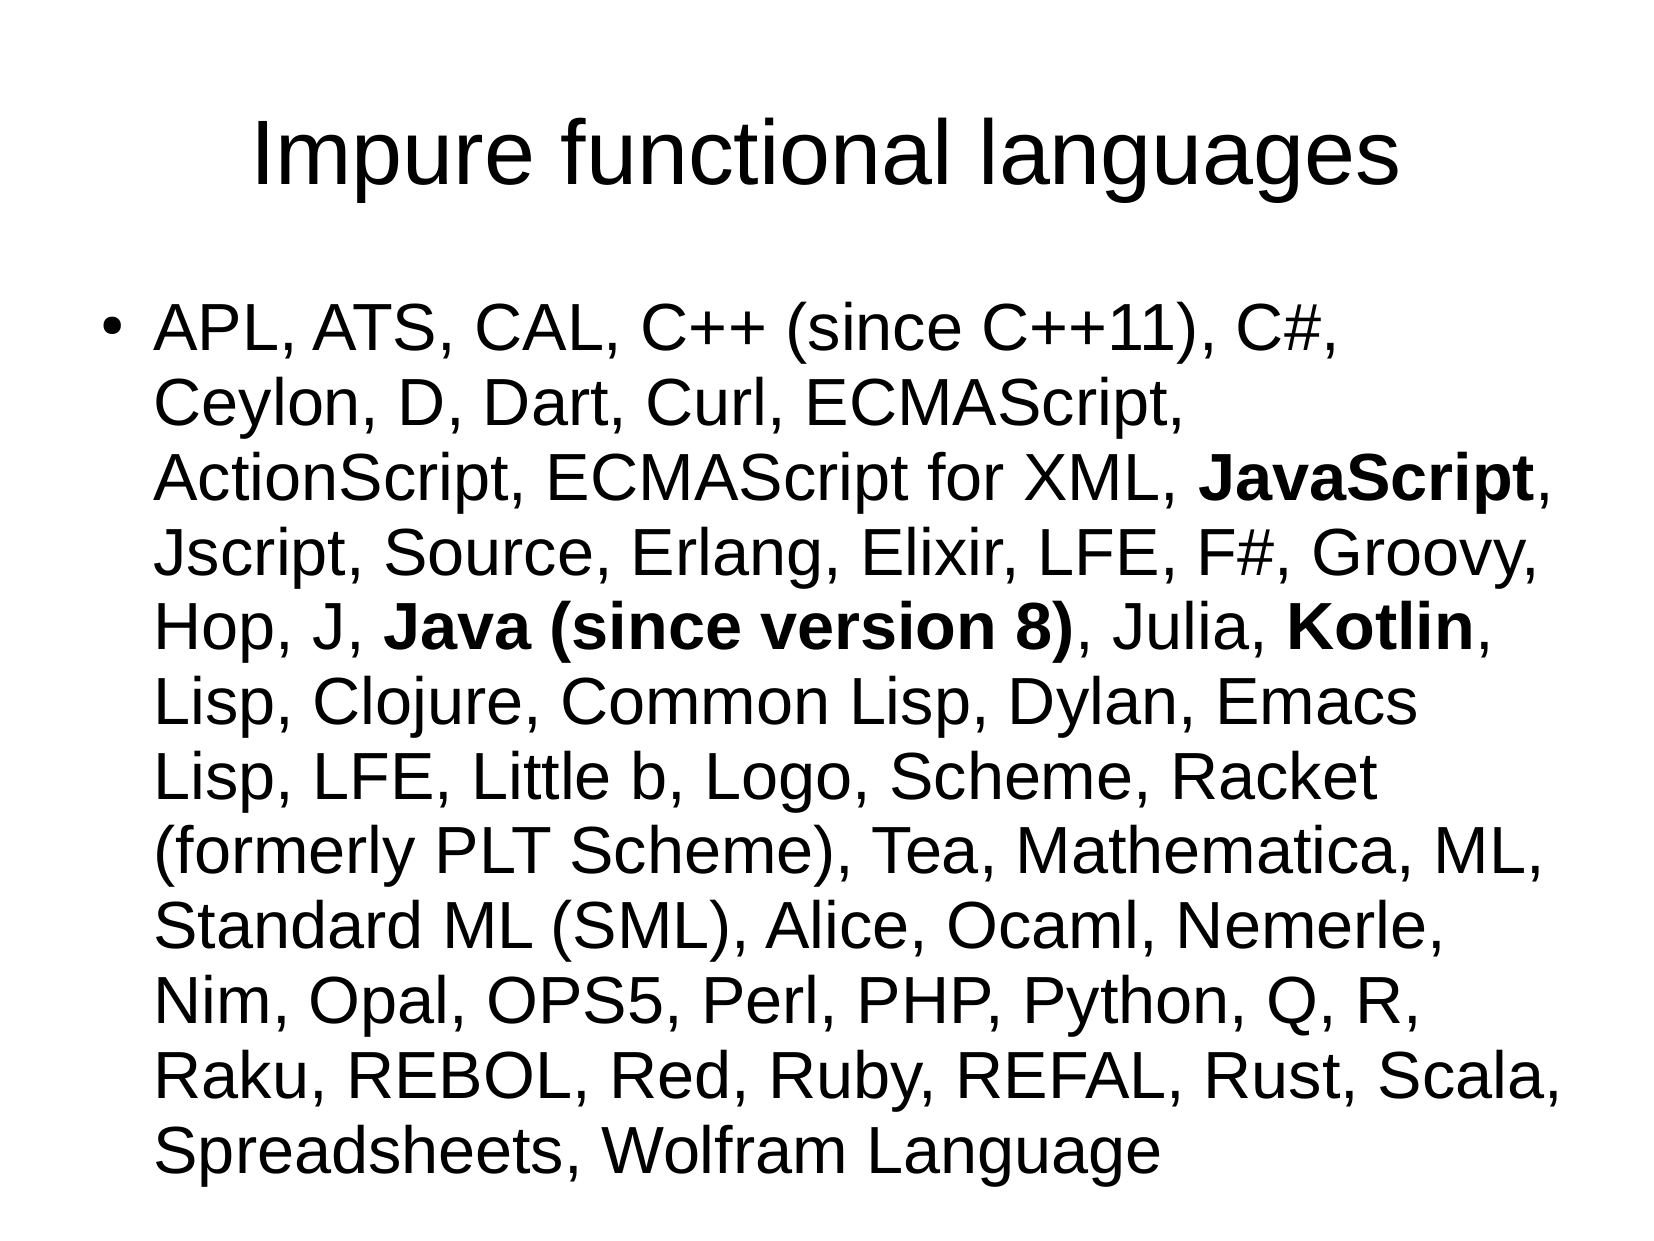

# Impure functional languages
APL, ATS, CAL, C++ (since C++11), C#, Ceylon, D, Dart, Curl, ECMAScript, ActionScript, ECMAScript for XML, JavaScript, Jscript, Source, Erlang, Elixir, LFE, F#, Groovy, Hop, J, Java (since version 8), Julia, Kotlin, Lisp, Clojure, Common Lisp, Dylan, Emacs Lisp, LFE, Little b, Logo, Scheme, Racket (formerly PLT Scheme), Tea, Mathematica, ML, Standard ML (SML), Alice, Ocaml, Nemerle, Nim, Opal, OPS5, Perl, PHP, Python, Q, R, Raku, REBOL, Red, Ruby, REFAL, Rust, Scala, Spreadsheets, Wolfram Language